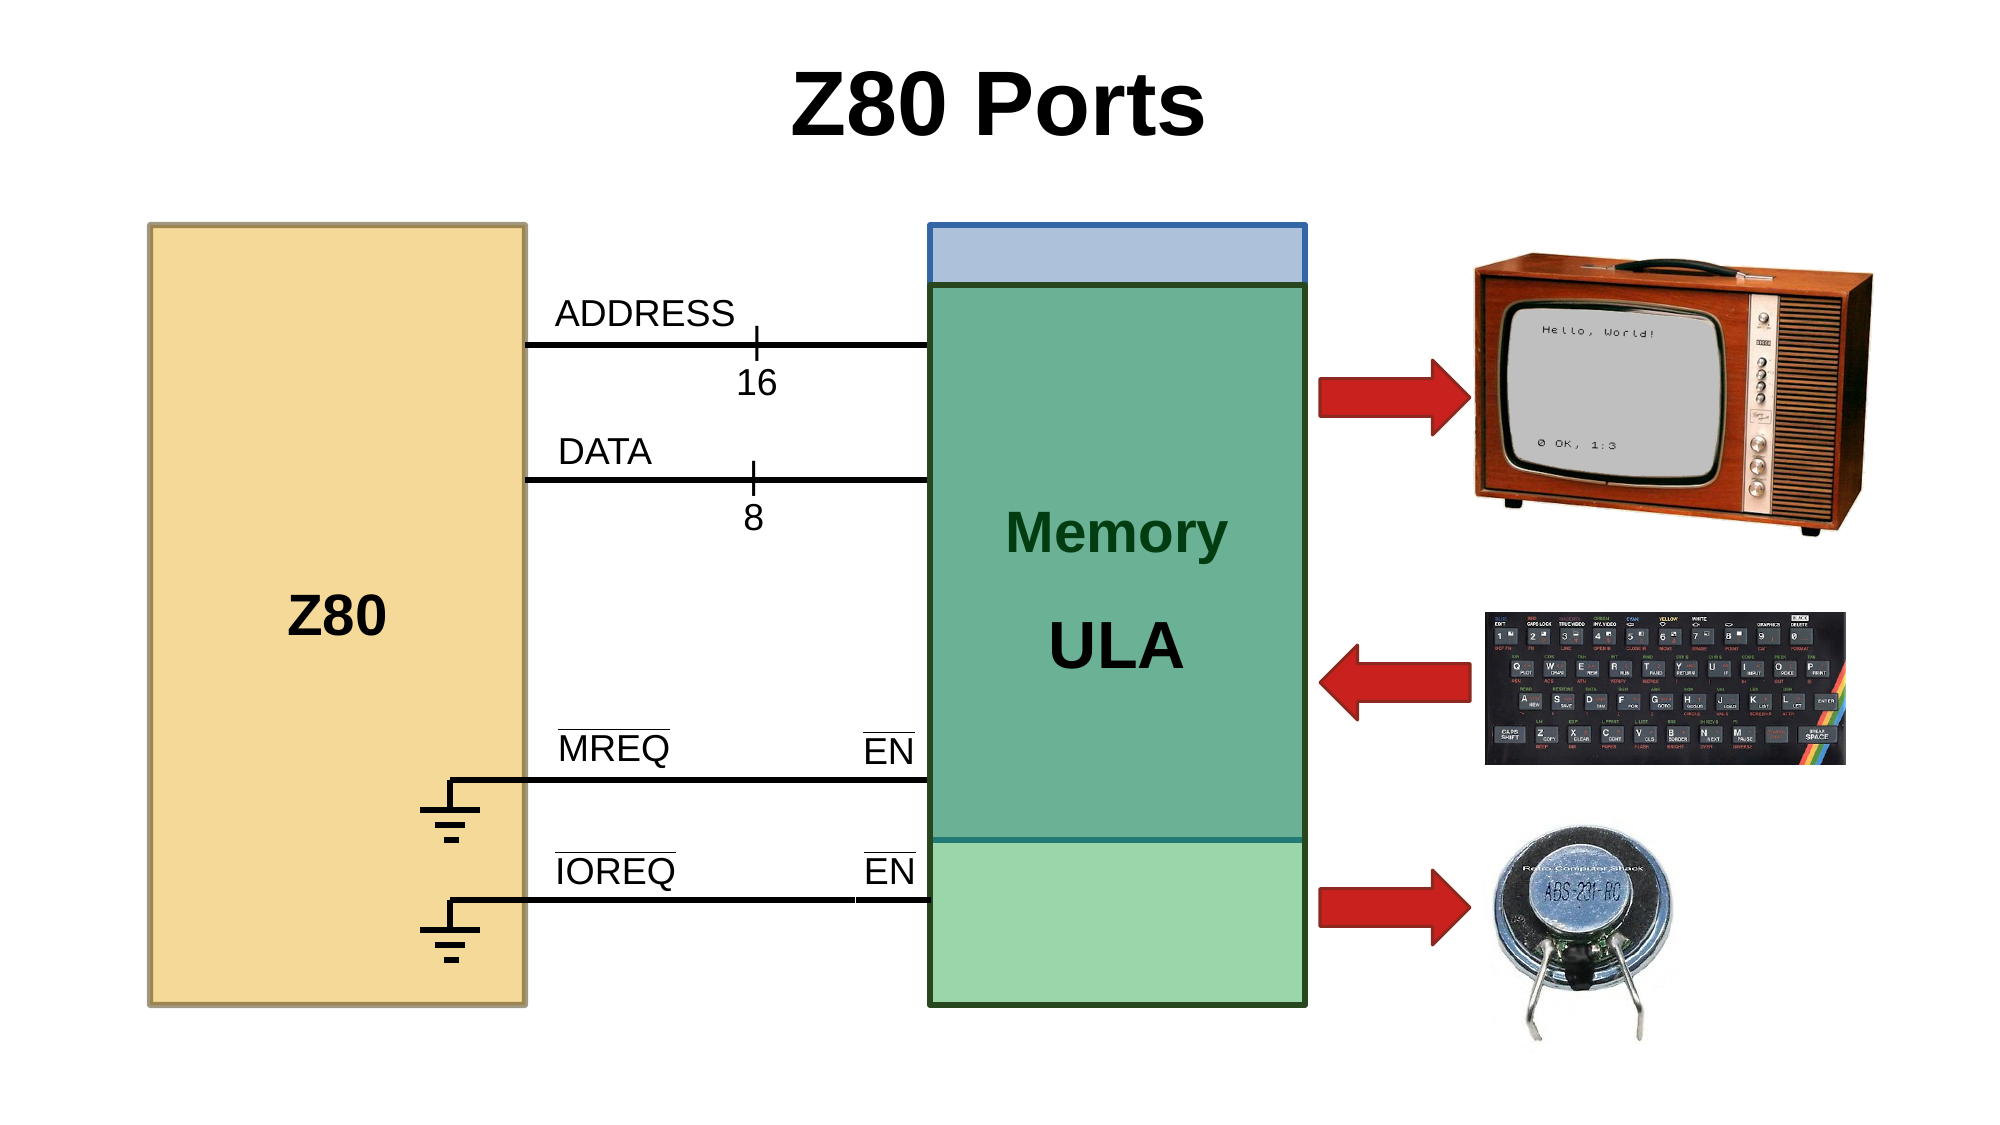

# Z80 Ports
Z80
Memory
EN
ULA
EN
ADDRESS
|
16
DATA
|
8
MREQ
IOREQ